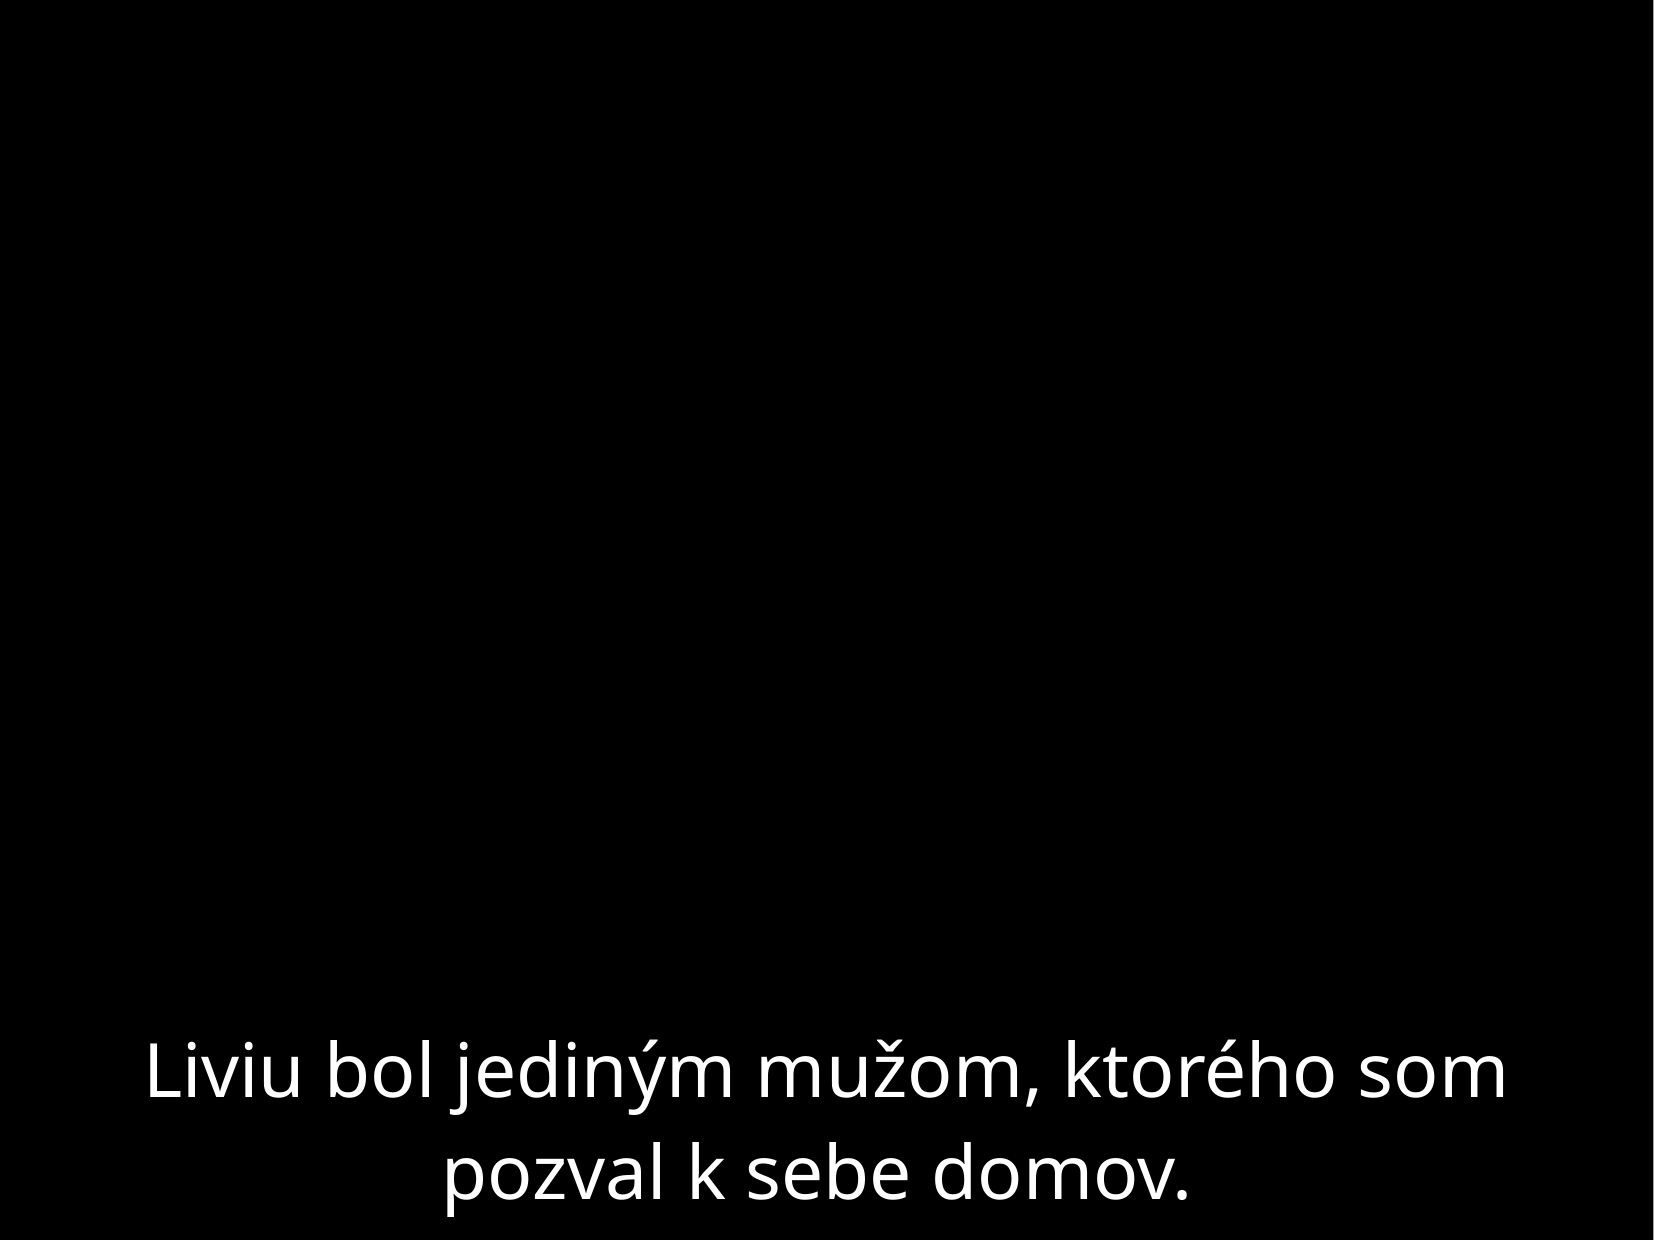

# Liviu bol jediným mužom, ktorého som pozval k sebe domov.